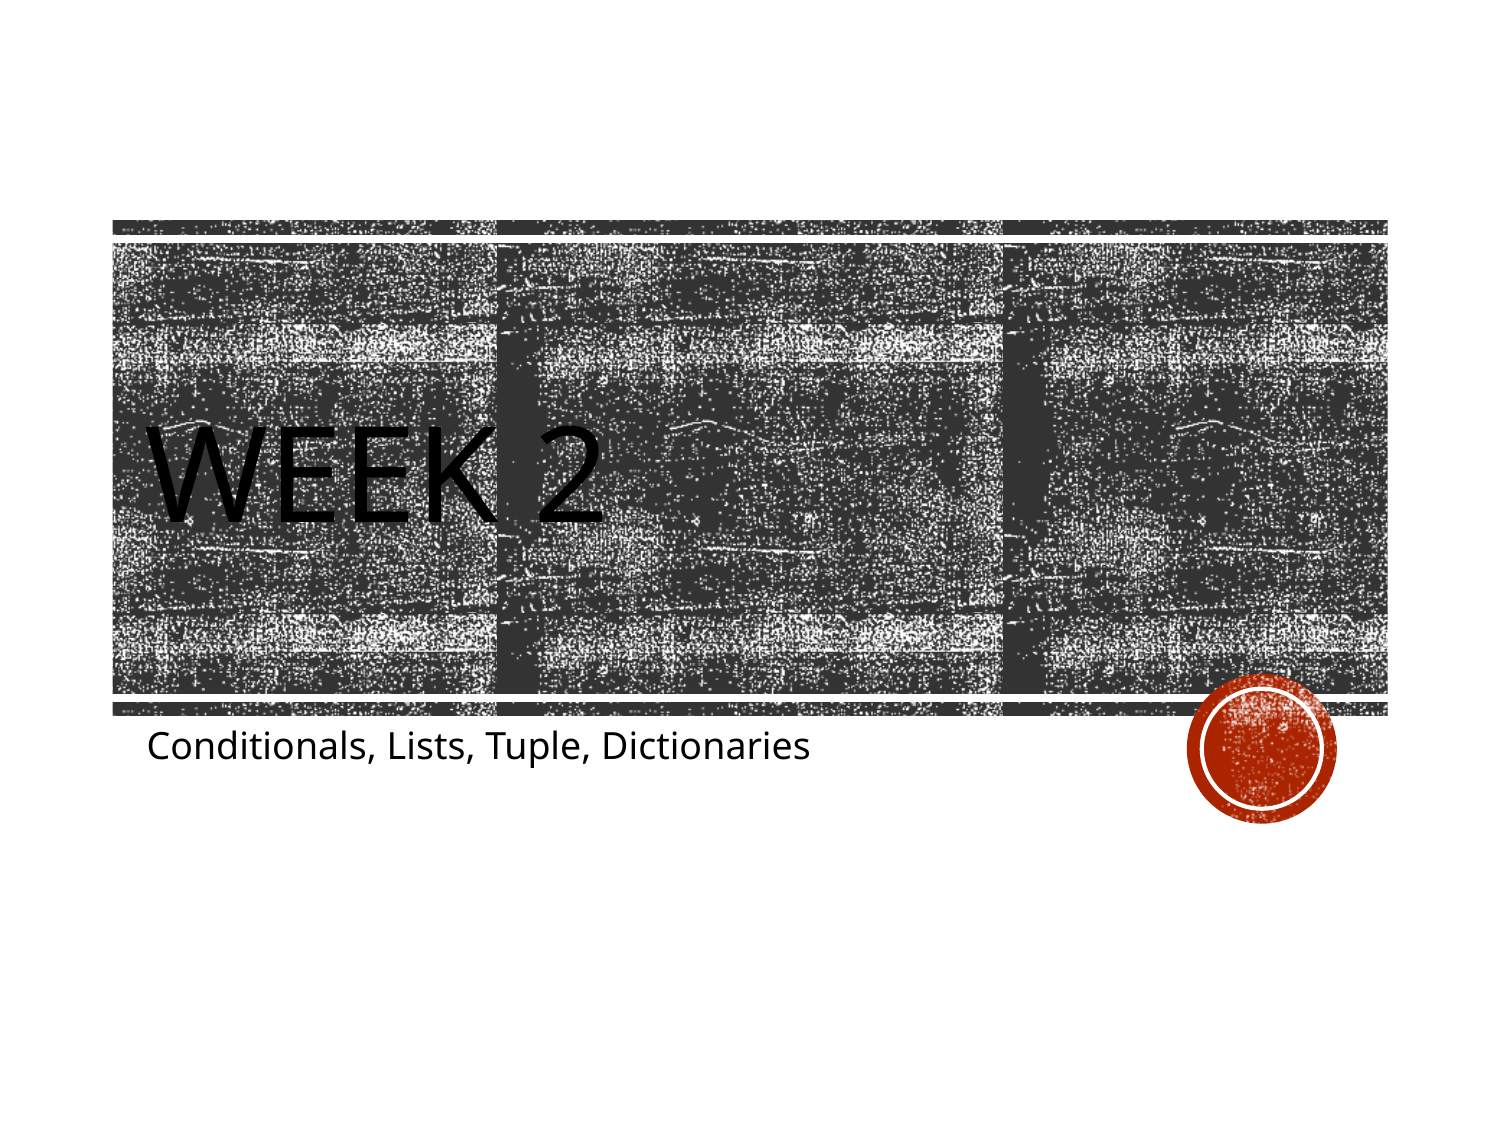

# Week 2
Conditionals, Lists, Tuple, Dictionaries